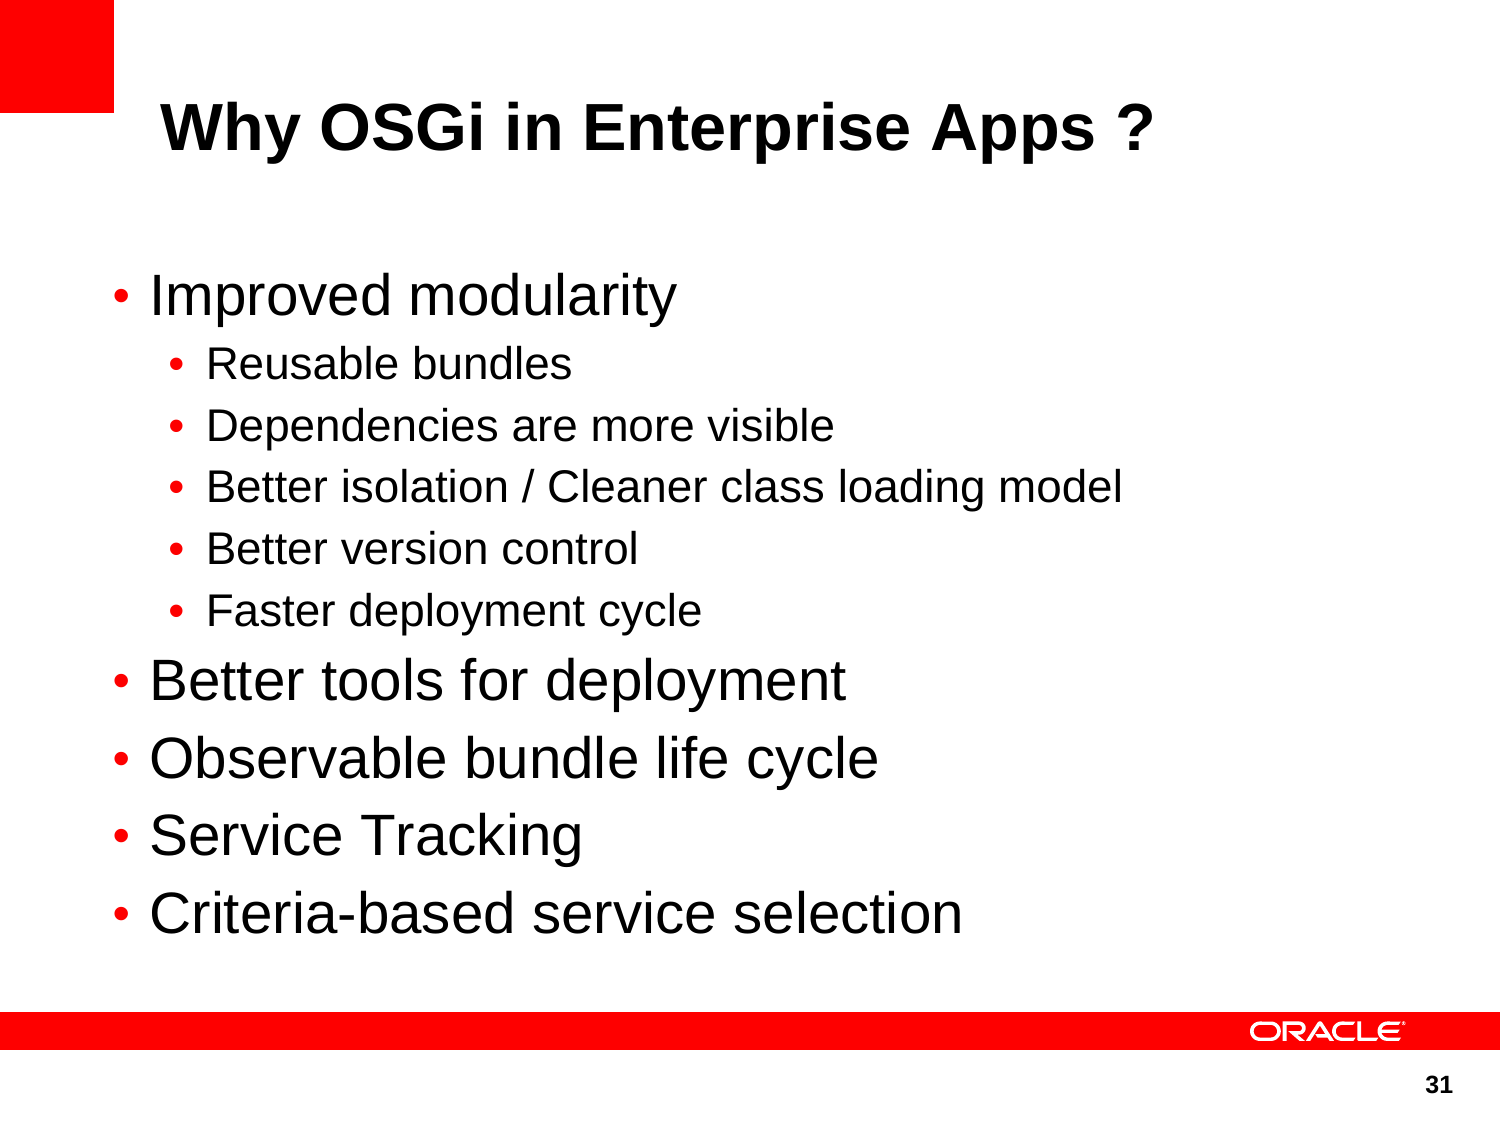

# Why OSGi in Enterprise Apps ?
Improved modularity
Reusable bundles
Dependencies are more visible
Better isolation / Cleaner class loading model
Better version control
Faster deployment cycle
Better tools for deployment
Observable bundle life cycle
Service Tracking
Criteria-based service selection